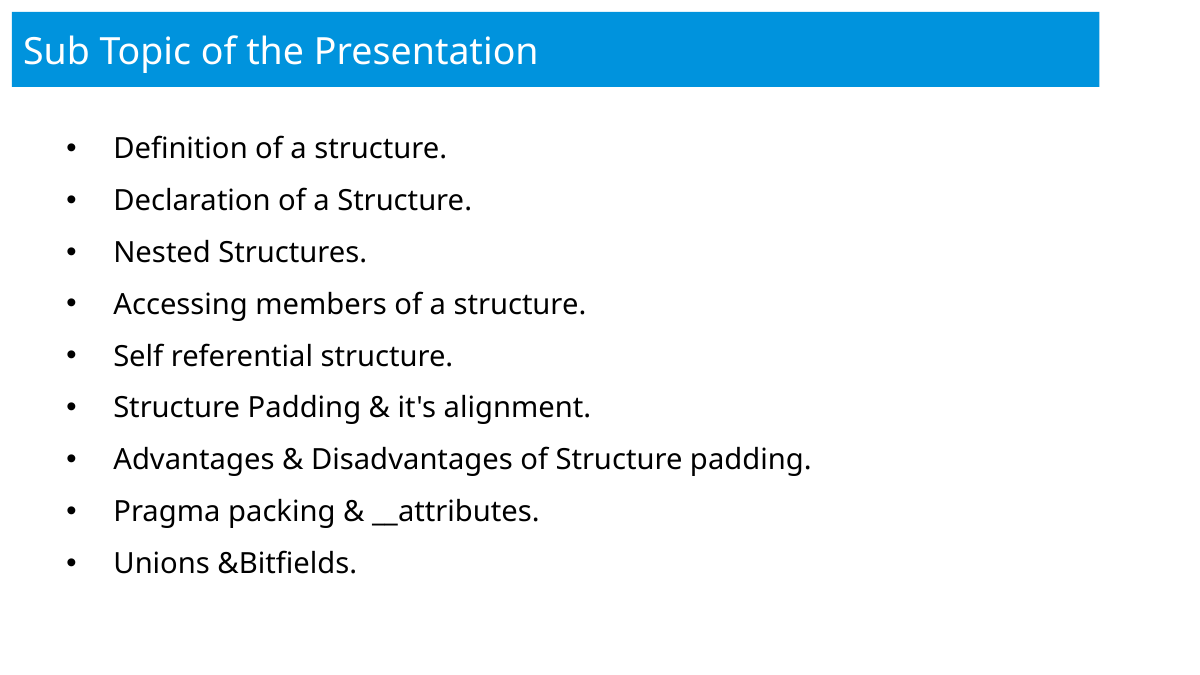

# Sub Topic of the Presentation
Definition of a structure.
Declaration of a Structure.
Nested Structures.
Accessing members of a structure.
Self referential structure.
Structure Padding & it's alignment.
Advantages & Disadvantages of Structure padding.
Pragma packing & __attributes.
Unions &Bitfields.